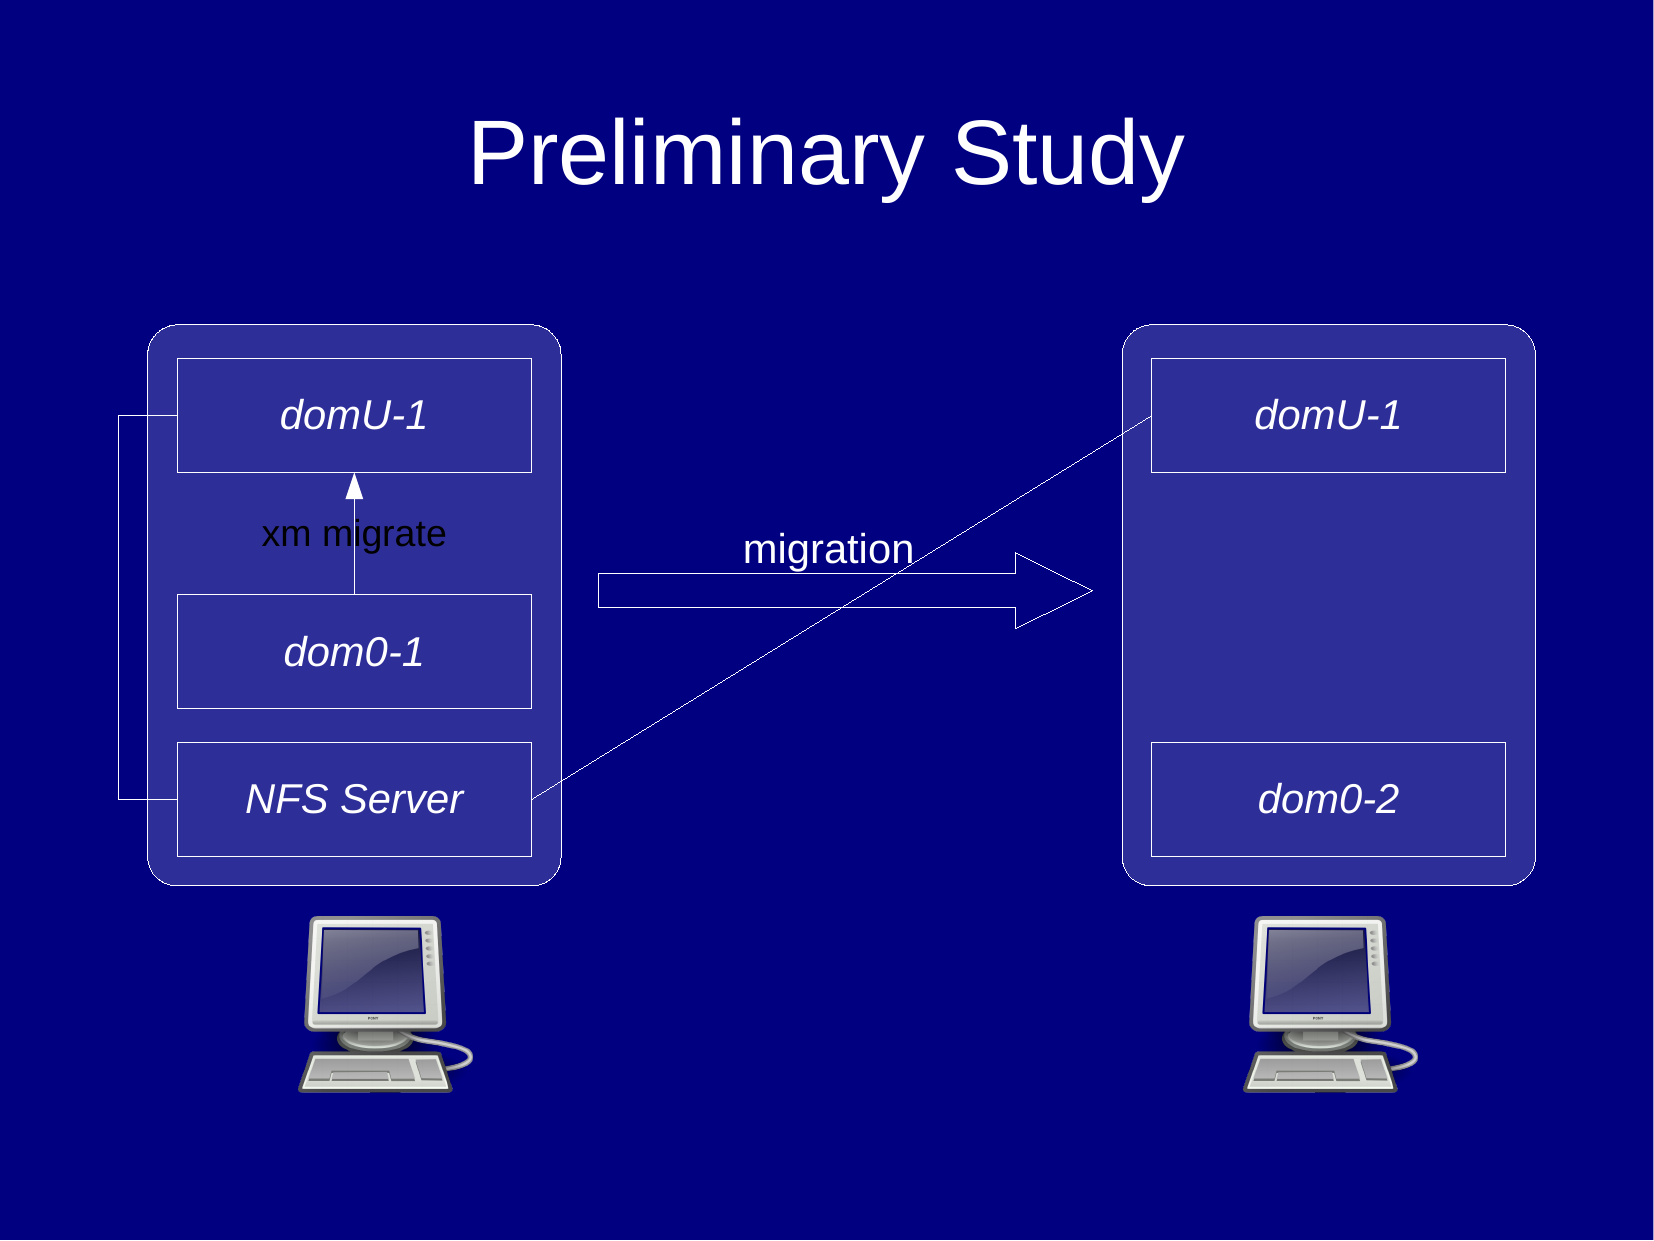

# Preliminary Study
domU-1
domU-1
migration
dom0-1
NFS Server
dom0-2